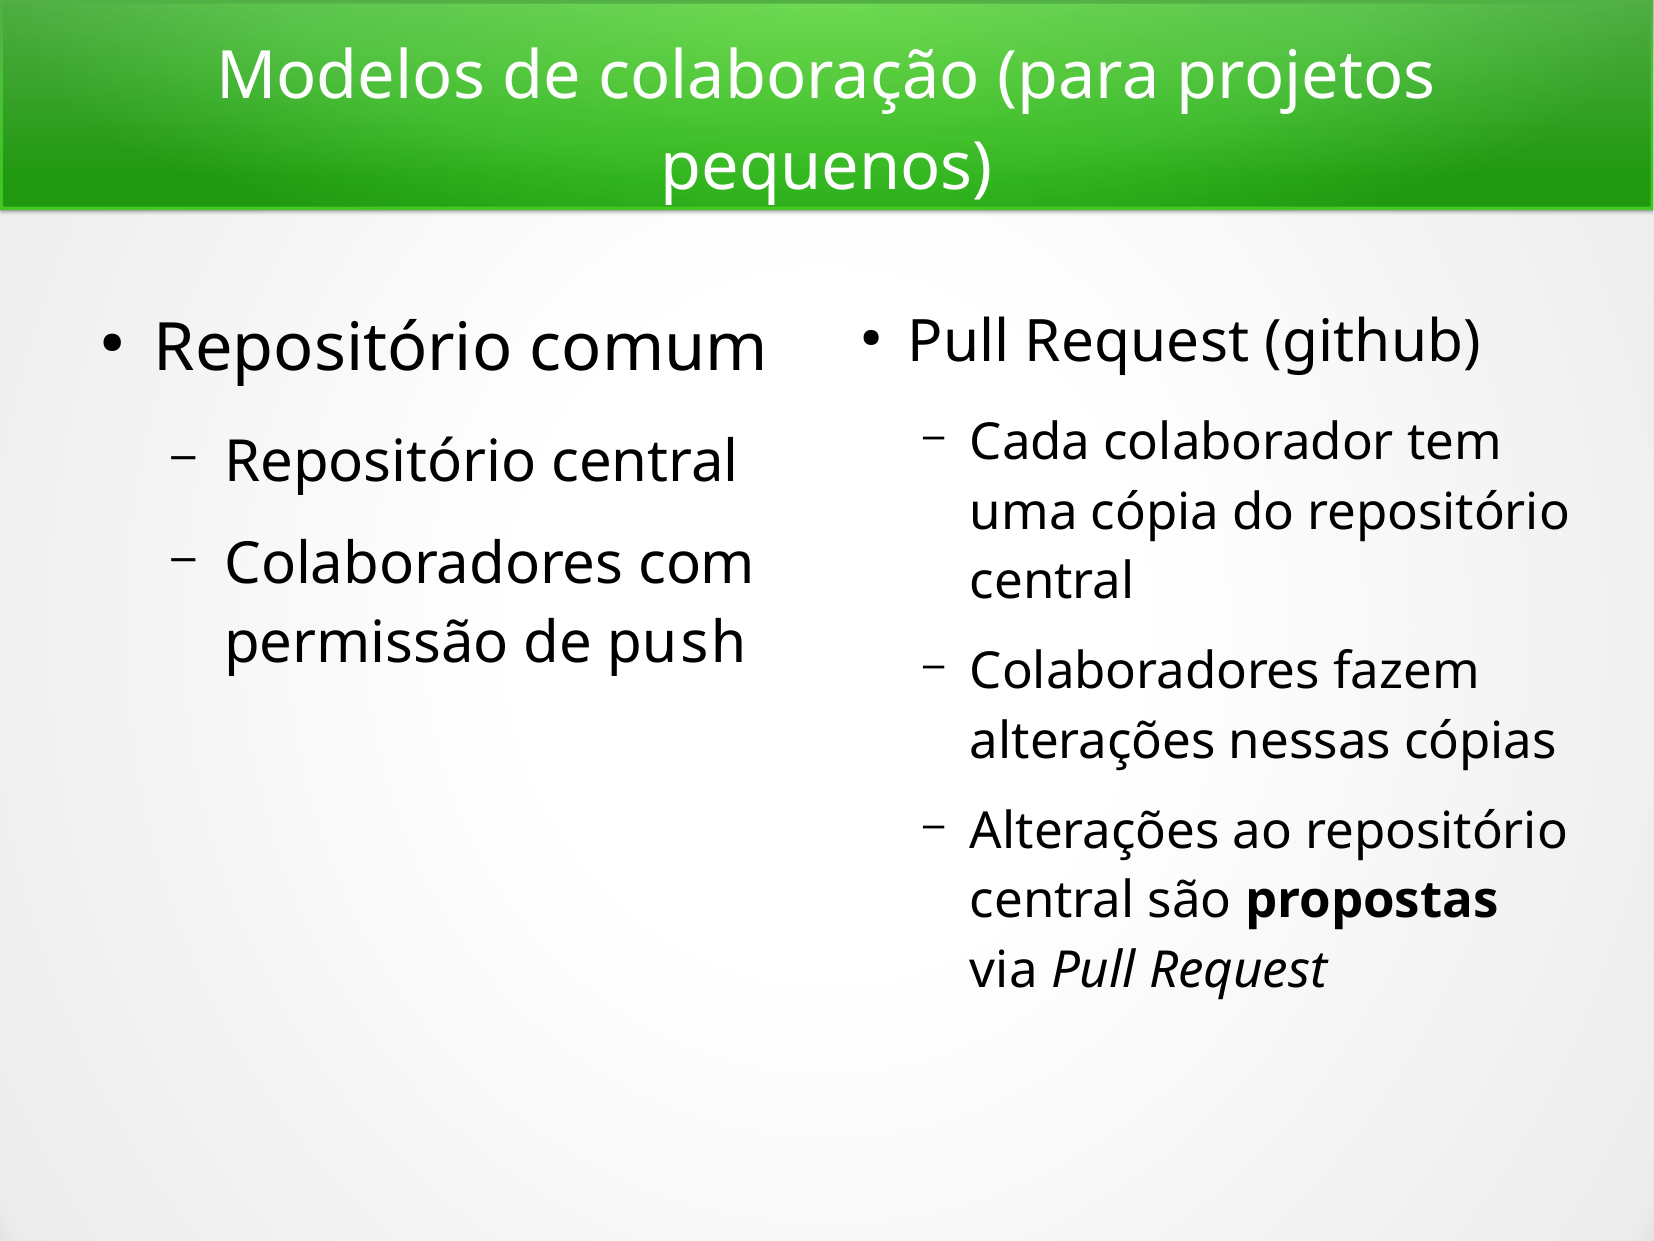

# Modelos de colaboração (para projetos pequenos)
Repositório comum
Repositório central
Colaboradores com permissão de push
Pull Request (github)
Cada colaborador tem uma cópia do repositório central
Colaboradores fazem alterações nessas cópias
Alterações ao repositório central são propostas via Pull Request